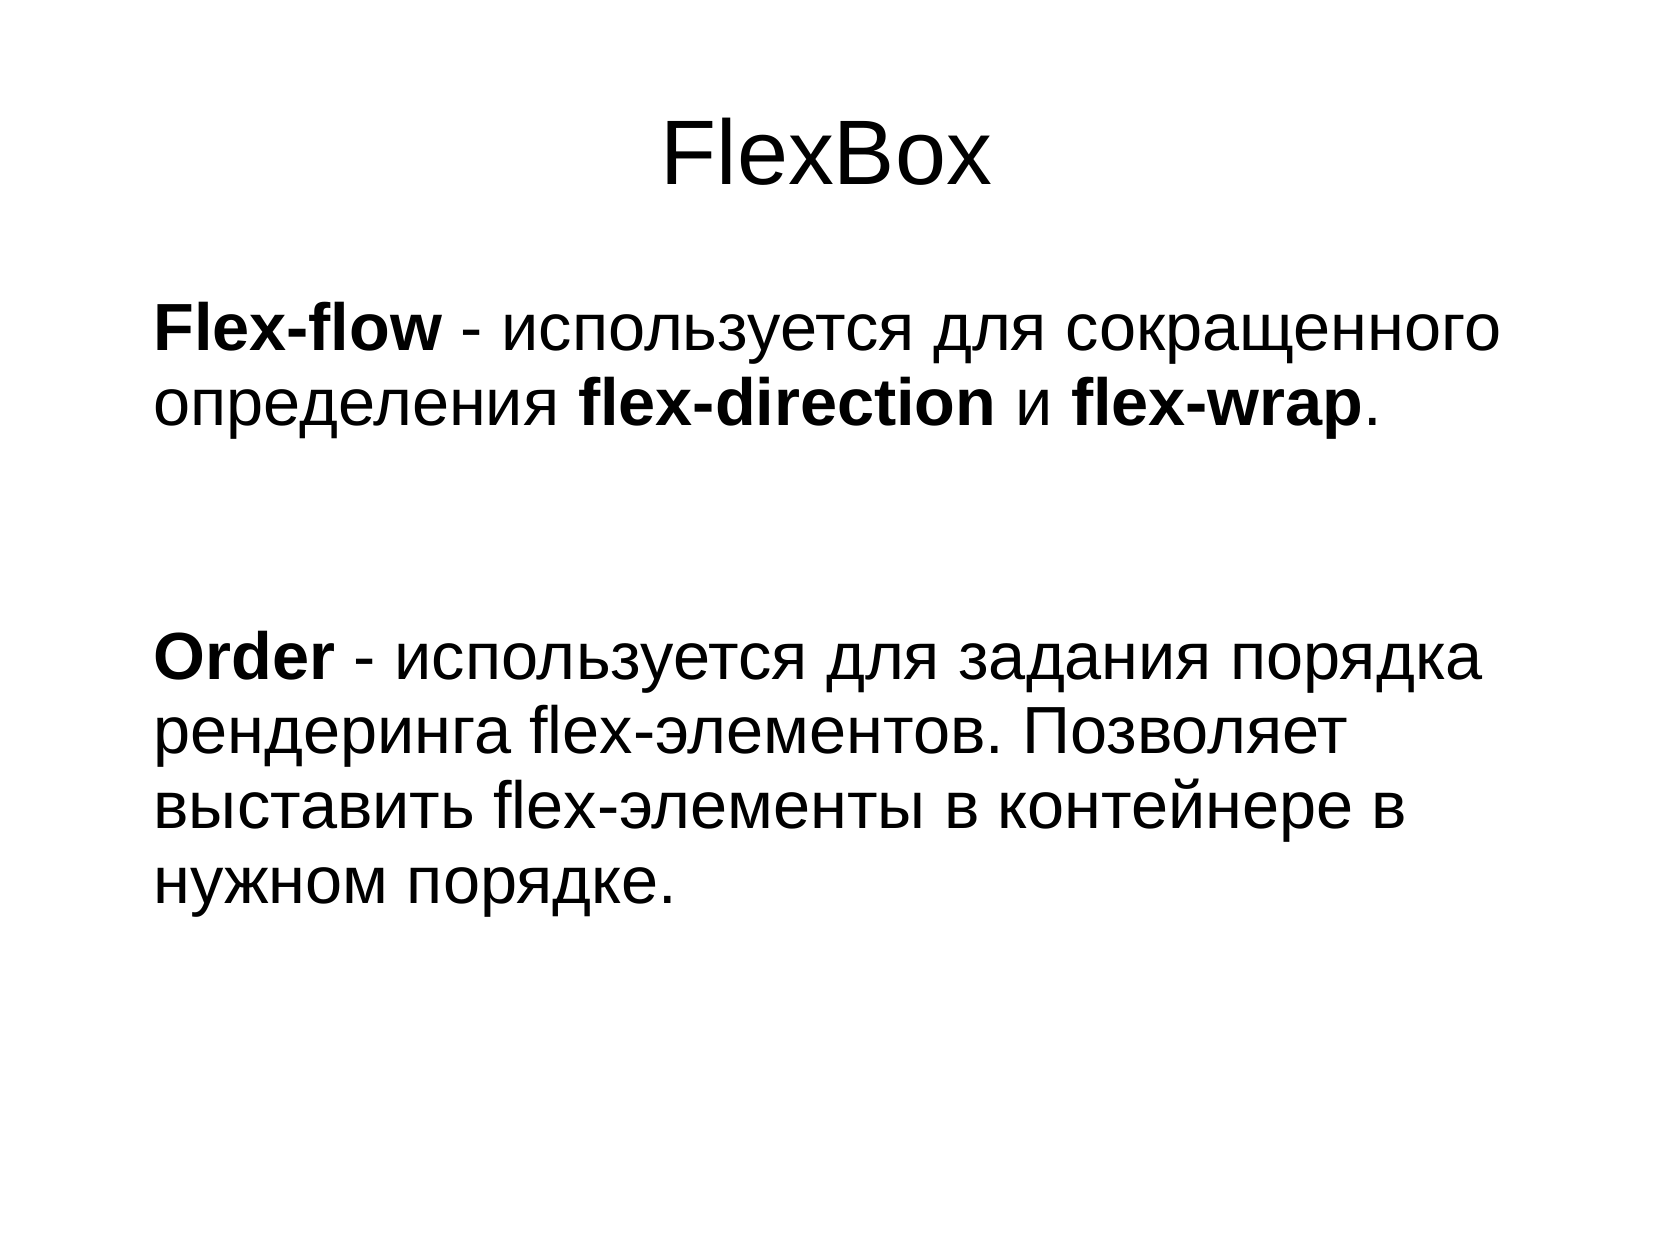

# FlexBox
Flex-flow - используется для сокращенного определения flex-direction и flex-wrap.
Order - используется для задания порядка рендеринга flex-элементов. Позволяет выставить flex-элементы в контейнере в нужном порядке.